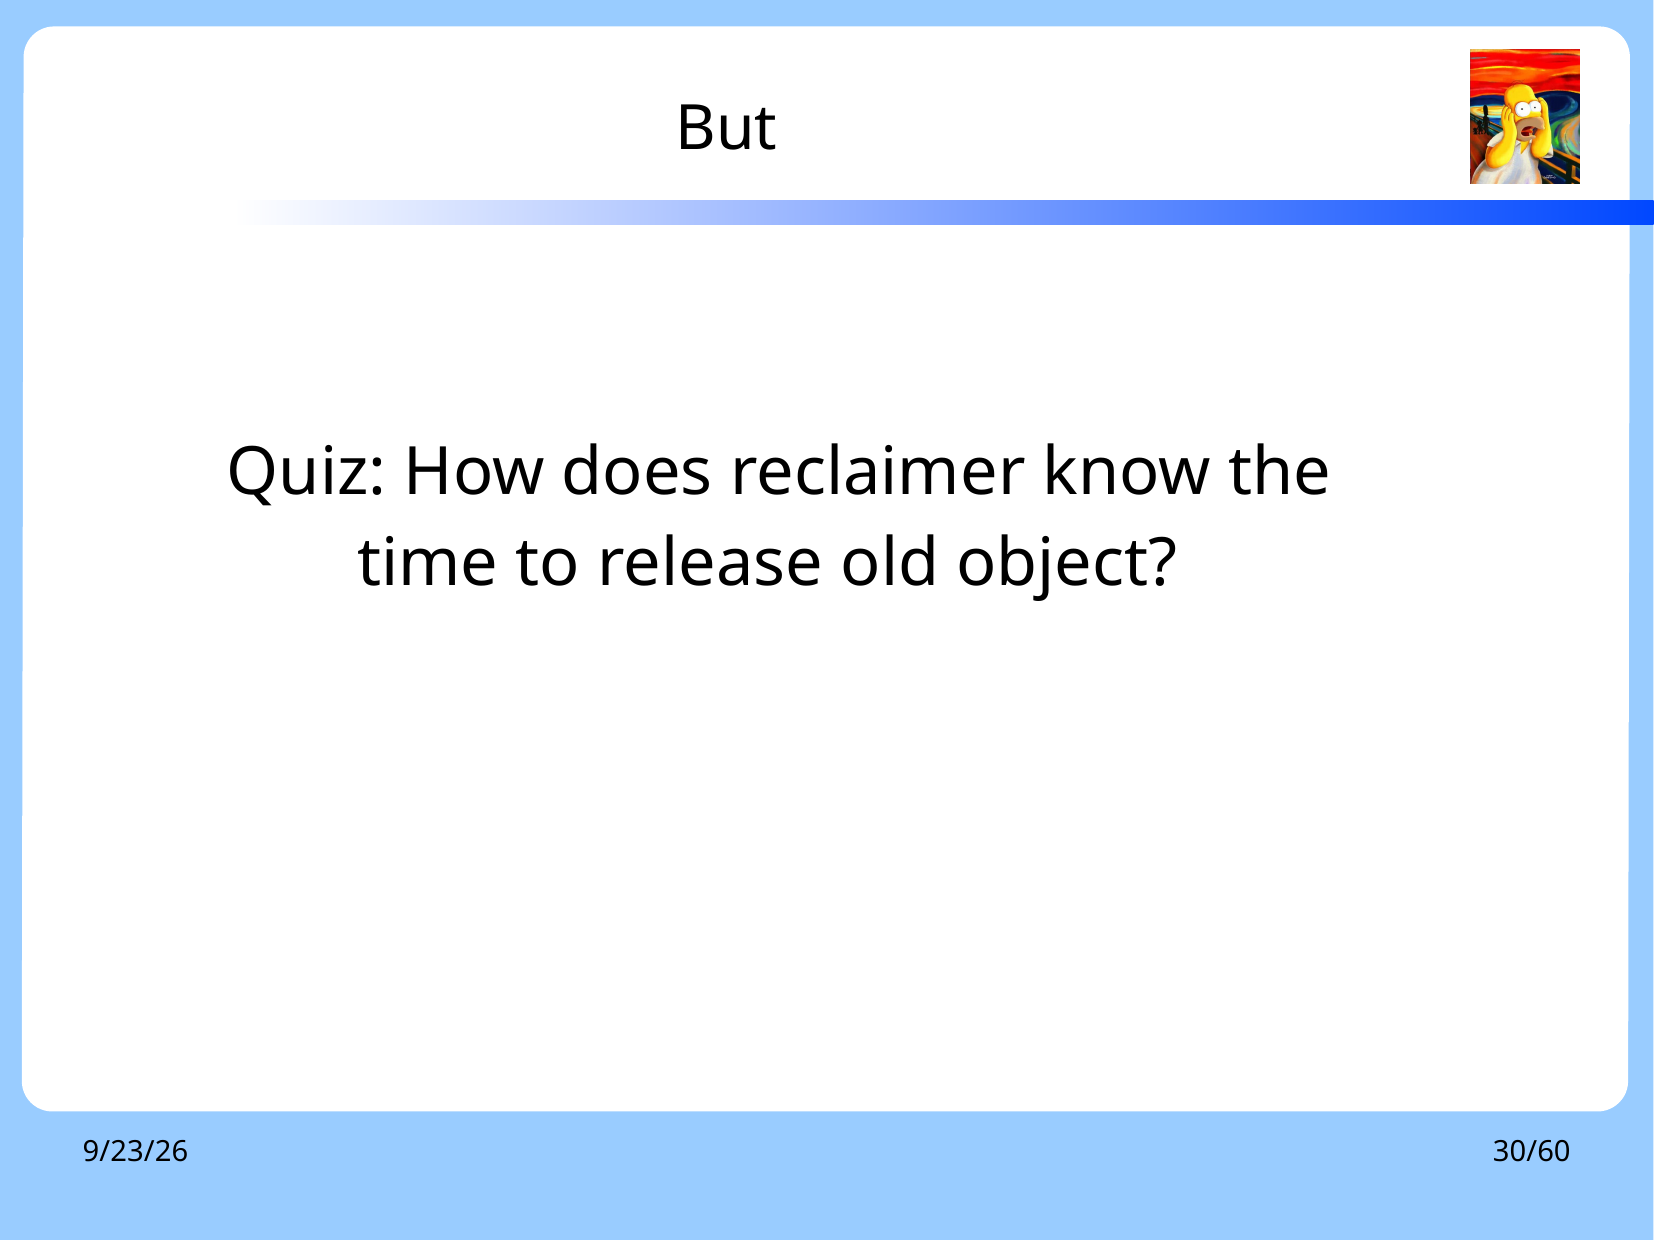

# But
Quiz: How does reclaimer know the time to release old object?
30